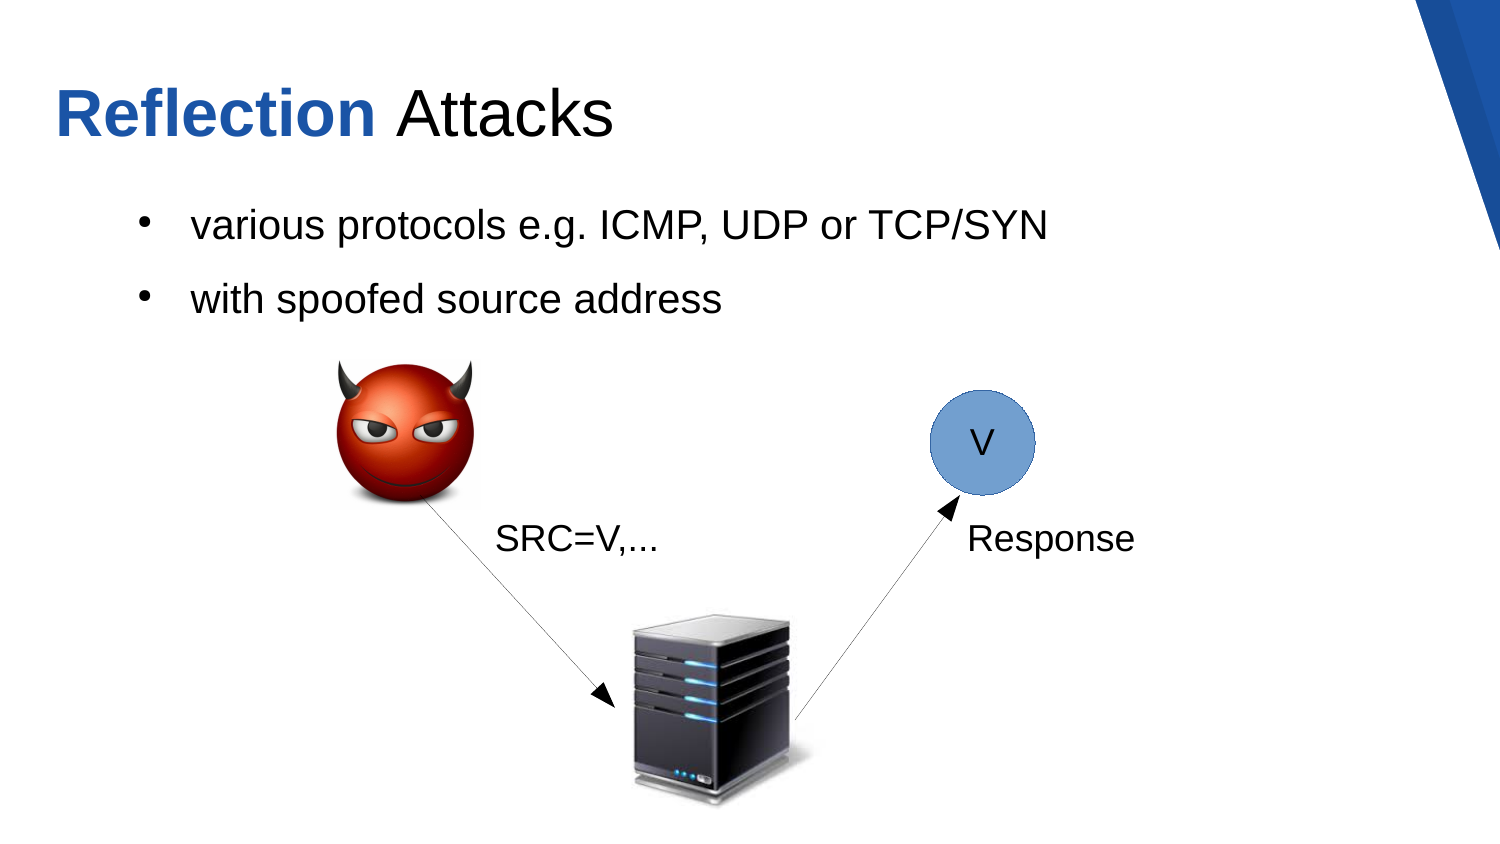

Reflection Attacks
# various protocols e.g. ICMP, UDP or TCP/SYN
with spoofed source address
V
SRC=V,...
Response